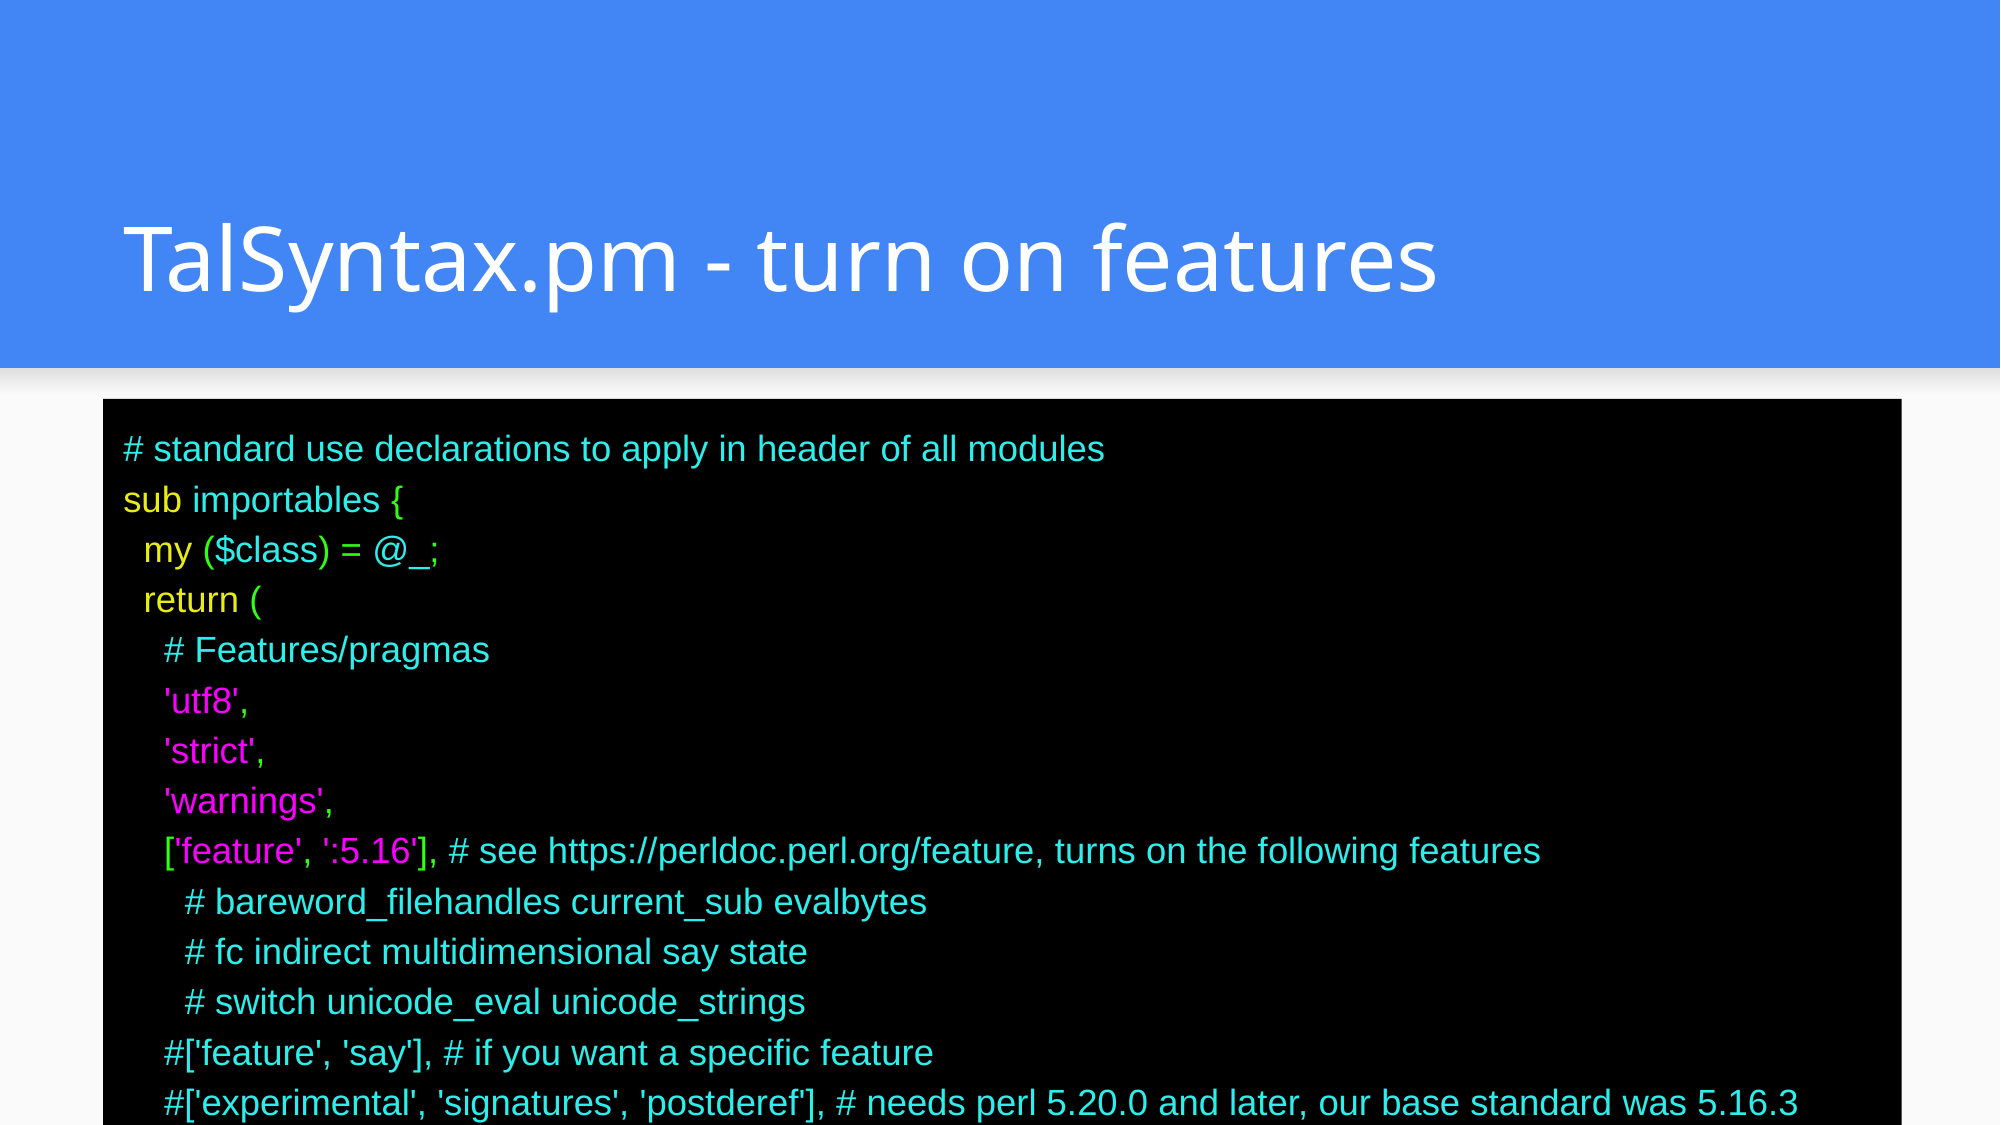

# TalSyntax.pm - turn on features
# standard use declarations to apply in header of all modules
sub importables {
 my ($class) = @_;
 return (
 # Features/pragmas
 'utf8',
 'strict',
 'warnings',
 ['feature', ':5.16'], # see https://perldoc.perl.org/feature, turns on the following features
 # bareword_filehandles current_sub evalbytes
 # fc indirect multidimensional say state
 # switch unicode_eval unicode_strings
 #['feature', 'say'], # if you want a specific feature
 #['experimental', 'signatures', 'postderef'], # needs perl 5.20.0 and later, our base standard was 5.16.3